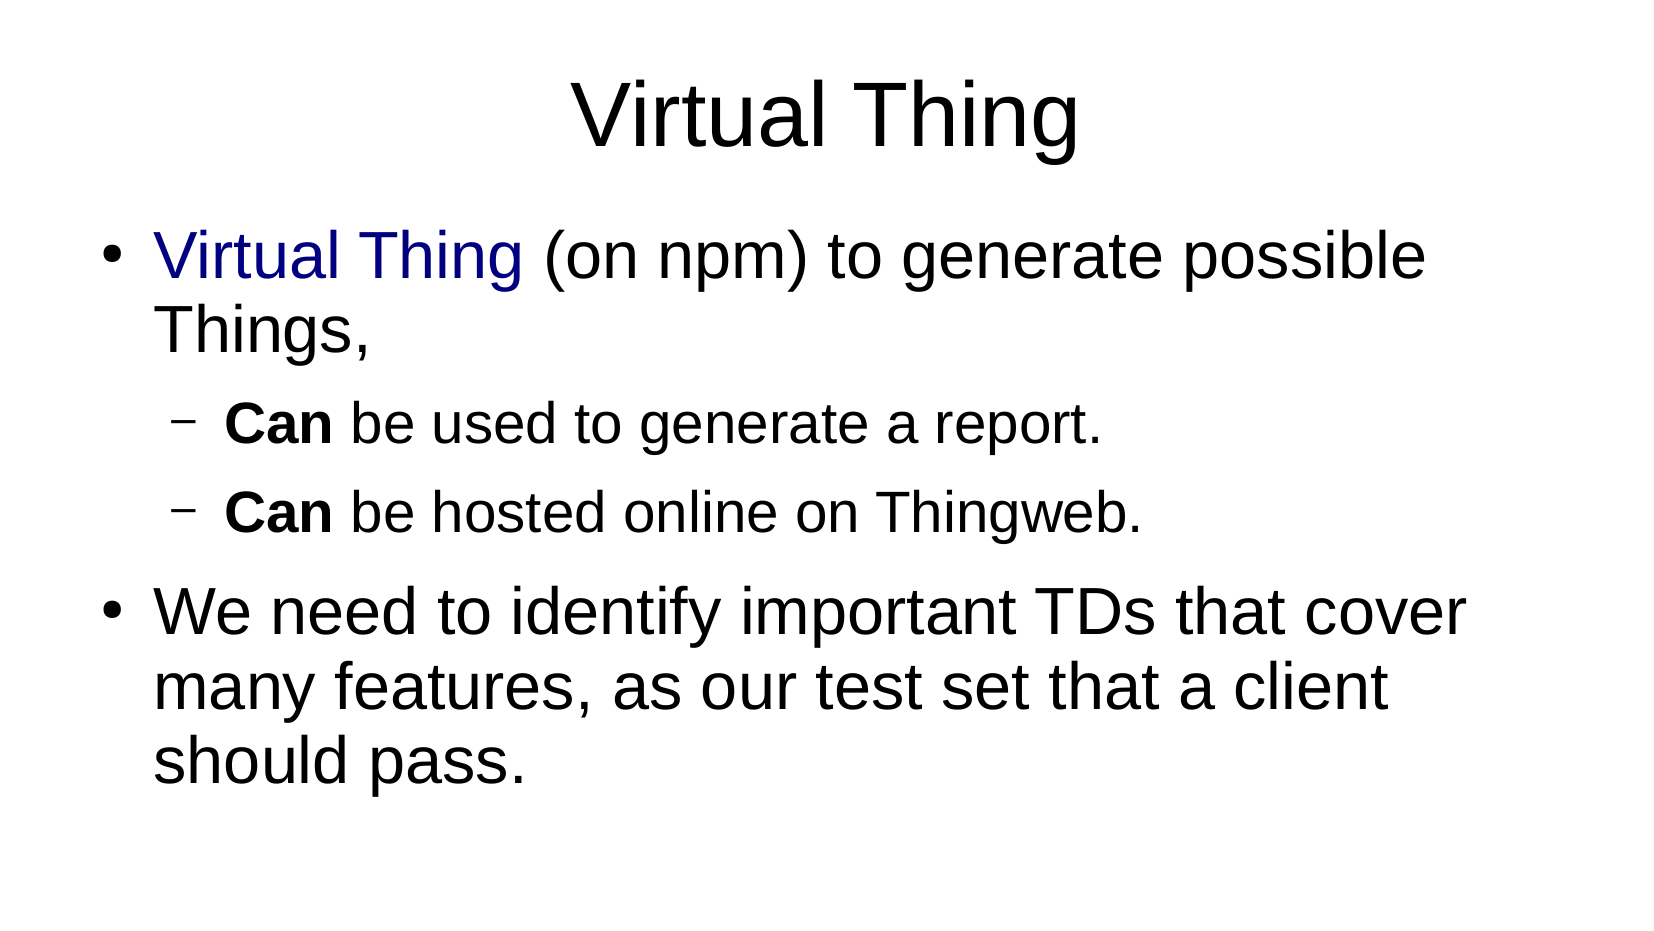

# Virtual Thing
Virtual Thing (on npm) to generate possible Things,
Can be used to generate a report.
Can be hosted online on Thingweb.
We need to identify important TDs that cover many features, as our test set that a client should pass.